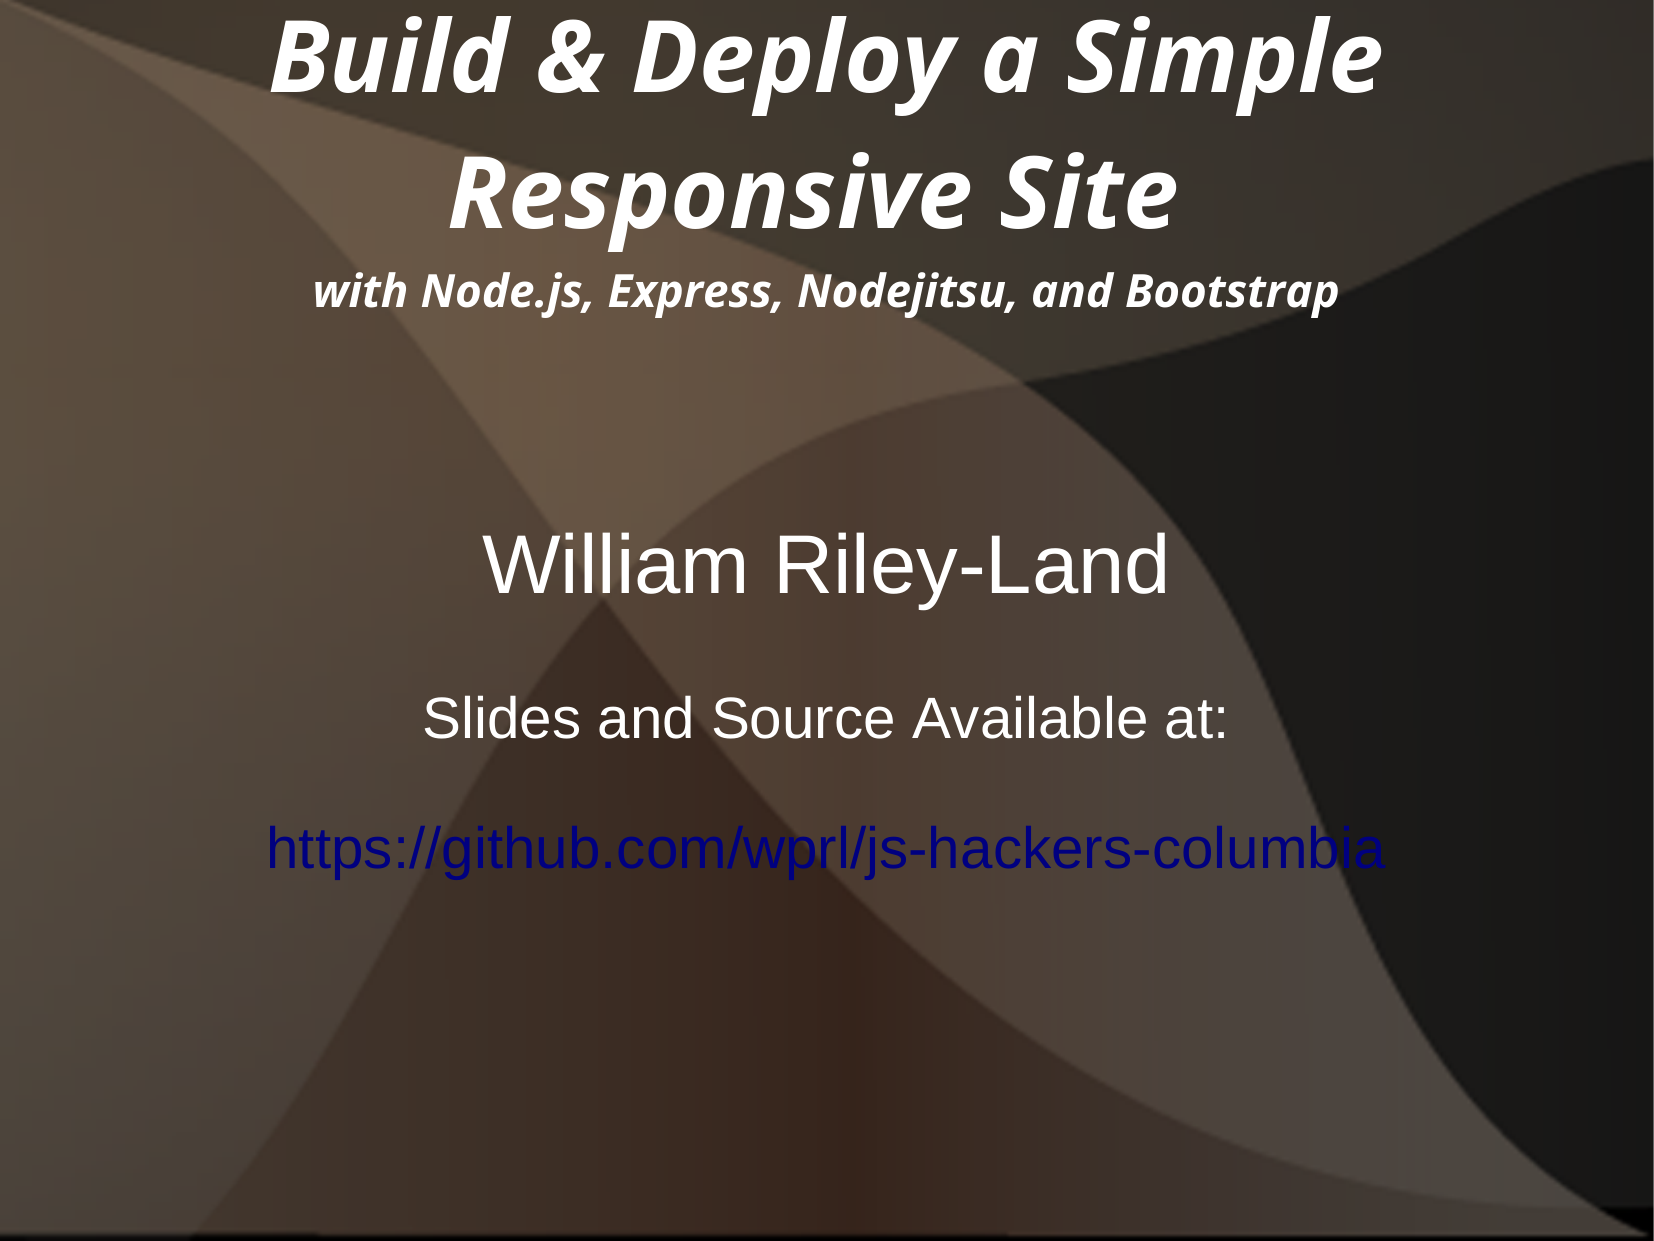

# Build & Deploy a Simple Responsive Site with Node.js, Express, Nodejitsu, and Bootstrap
William Riley-Land
Slides and Source Available at:
https://github.com/wprl/js-hackers-columbia